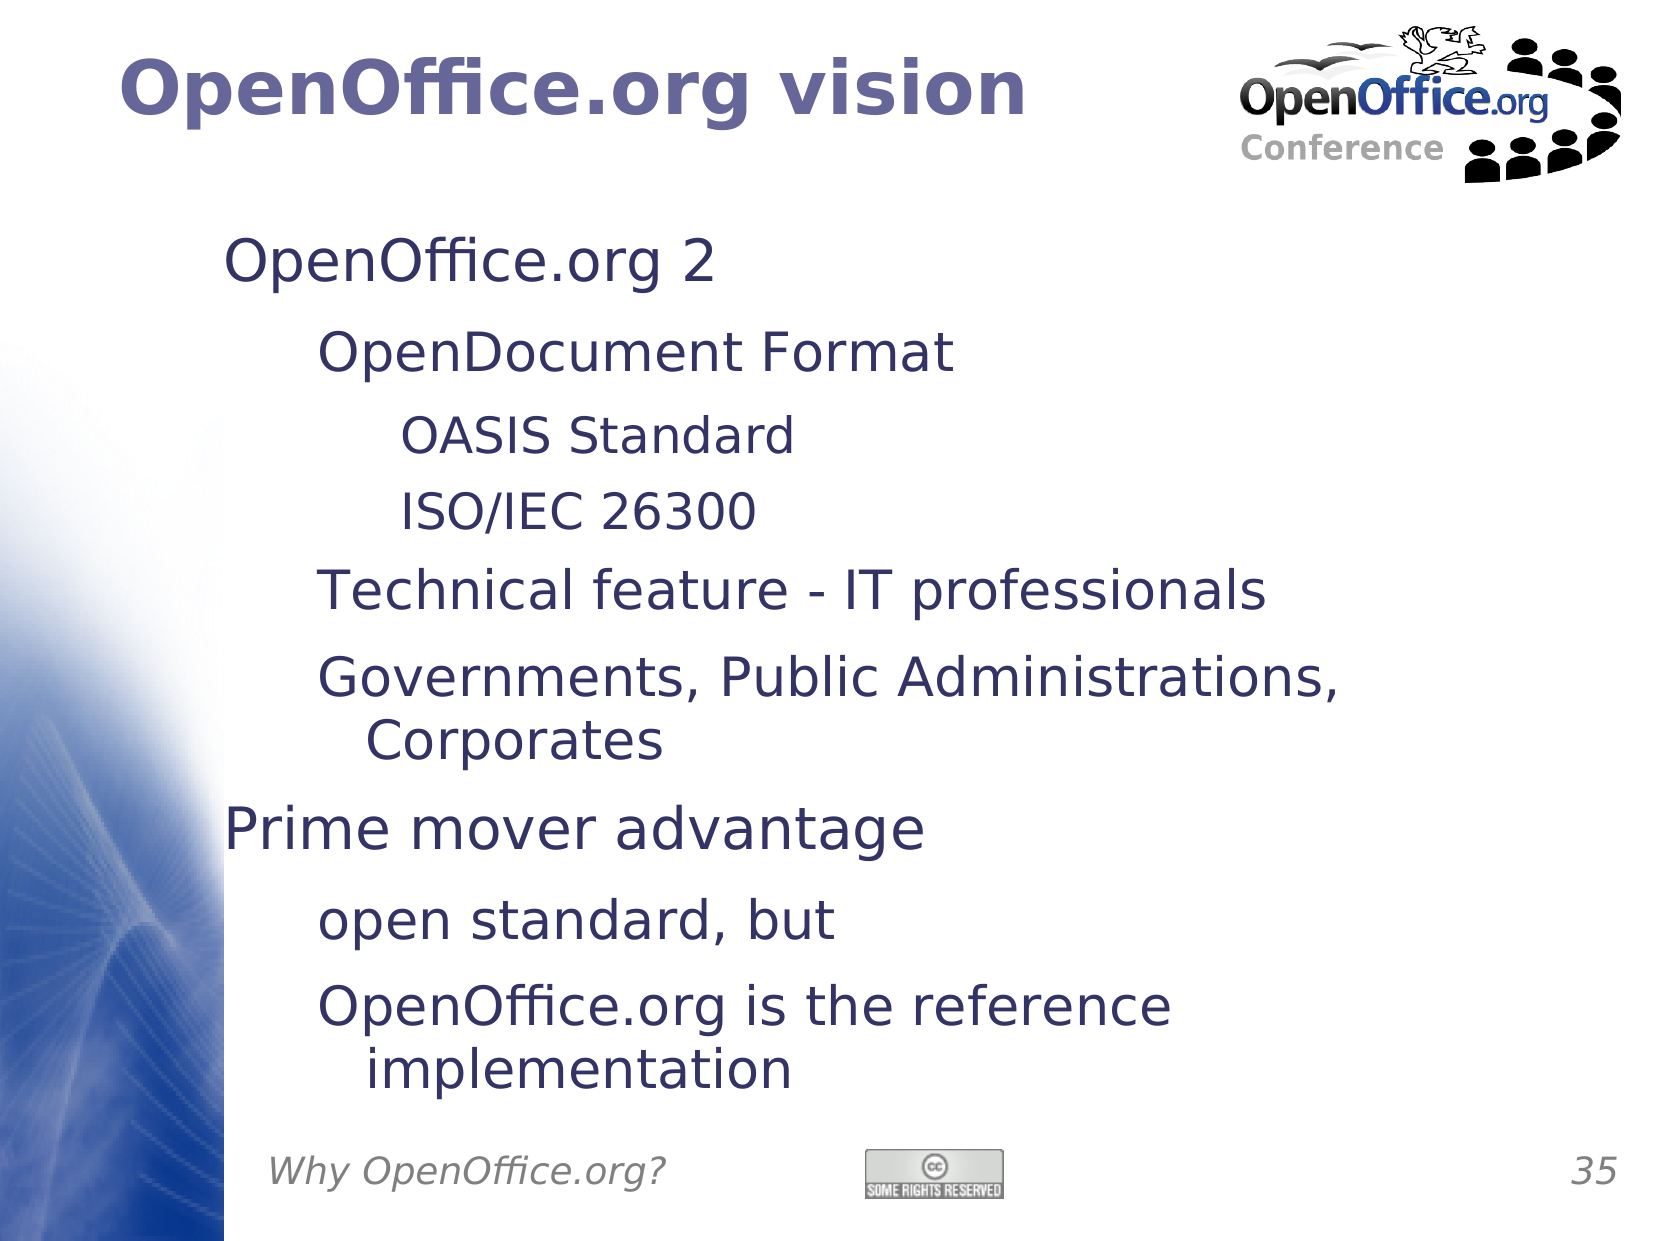

# OpenOffice.org vision
OpenOffice.org 2
OpenDocument Format
OASIS Standard
ISO/IEC 26300
Technical feature - IT professionals
Governments, Public Administrations, Corporates
Prime mover advantage
open standard, but
OpenOffice.org is the reference implementation